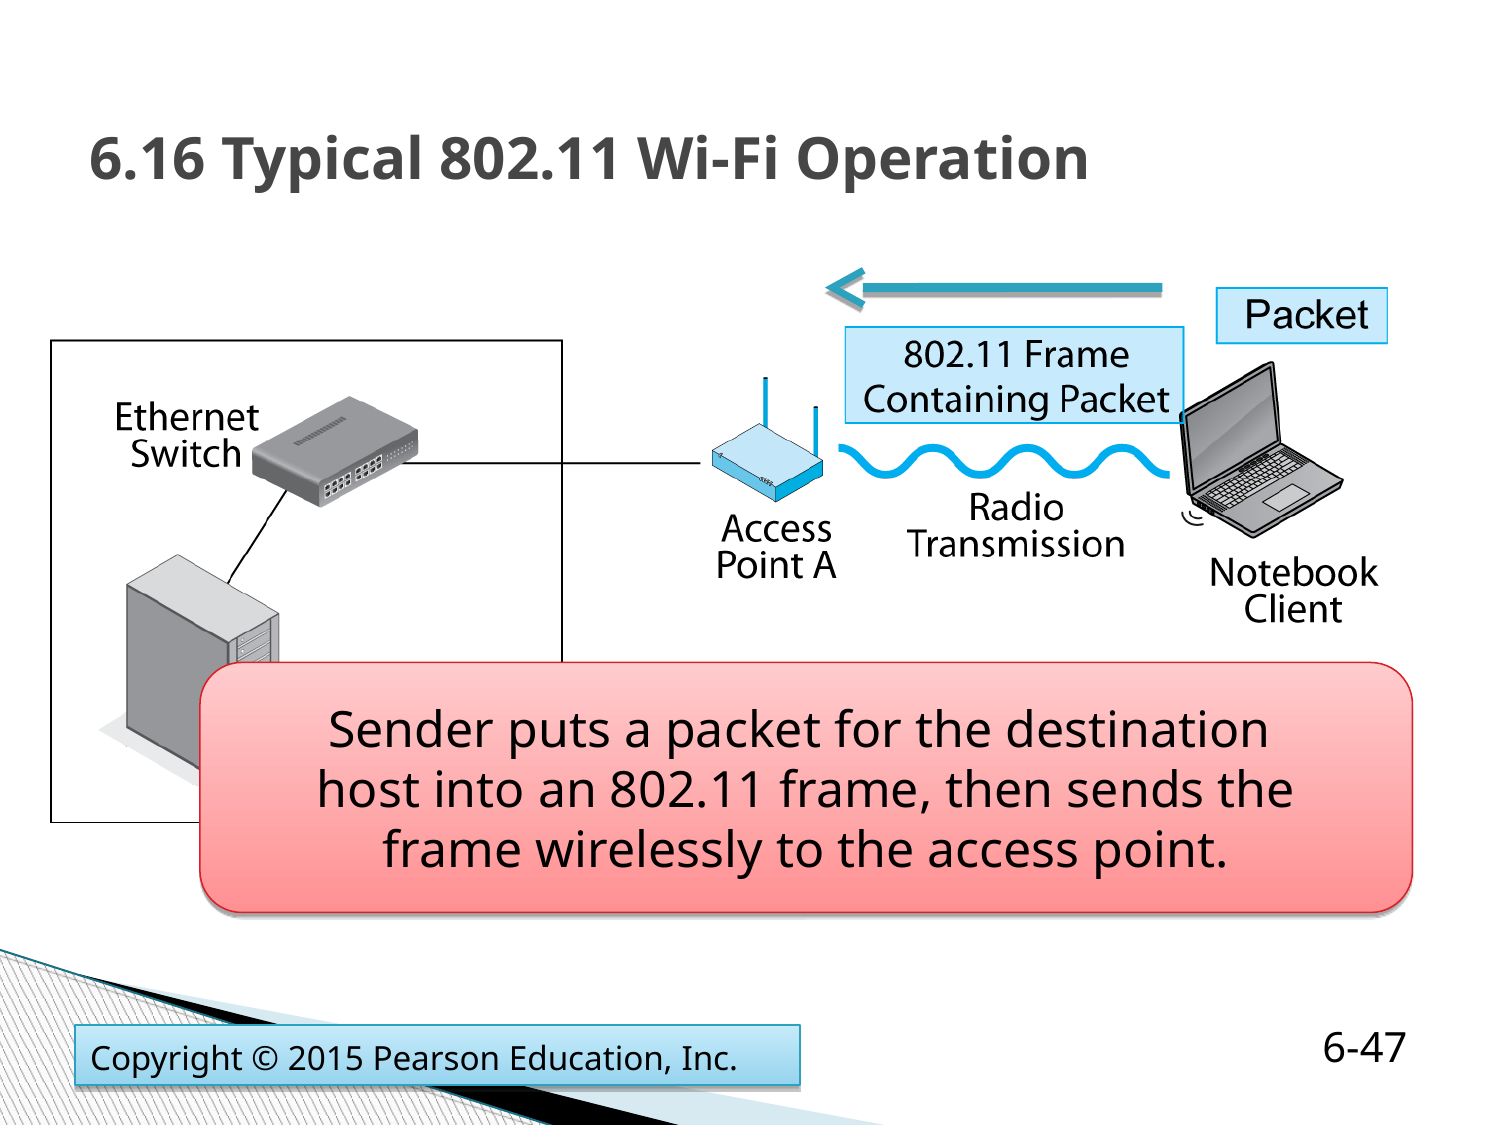

# 6.16 Typical 802.11 Wi-Fi Operation
Sender puts a packet for the destination
host into an 802.11 frame, then sends the
frame wirelessly to the access point.
Copyright © 2015 Pearson Education, Inc.